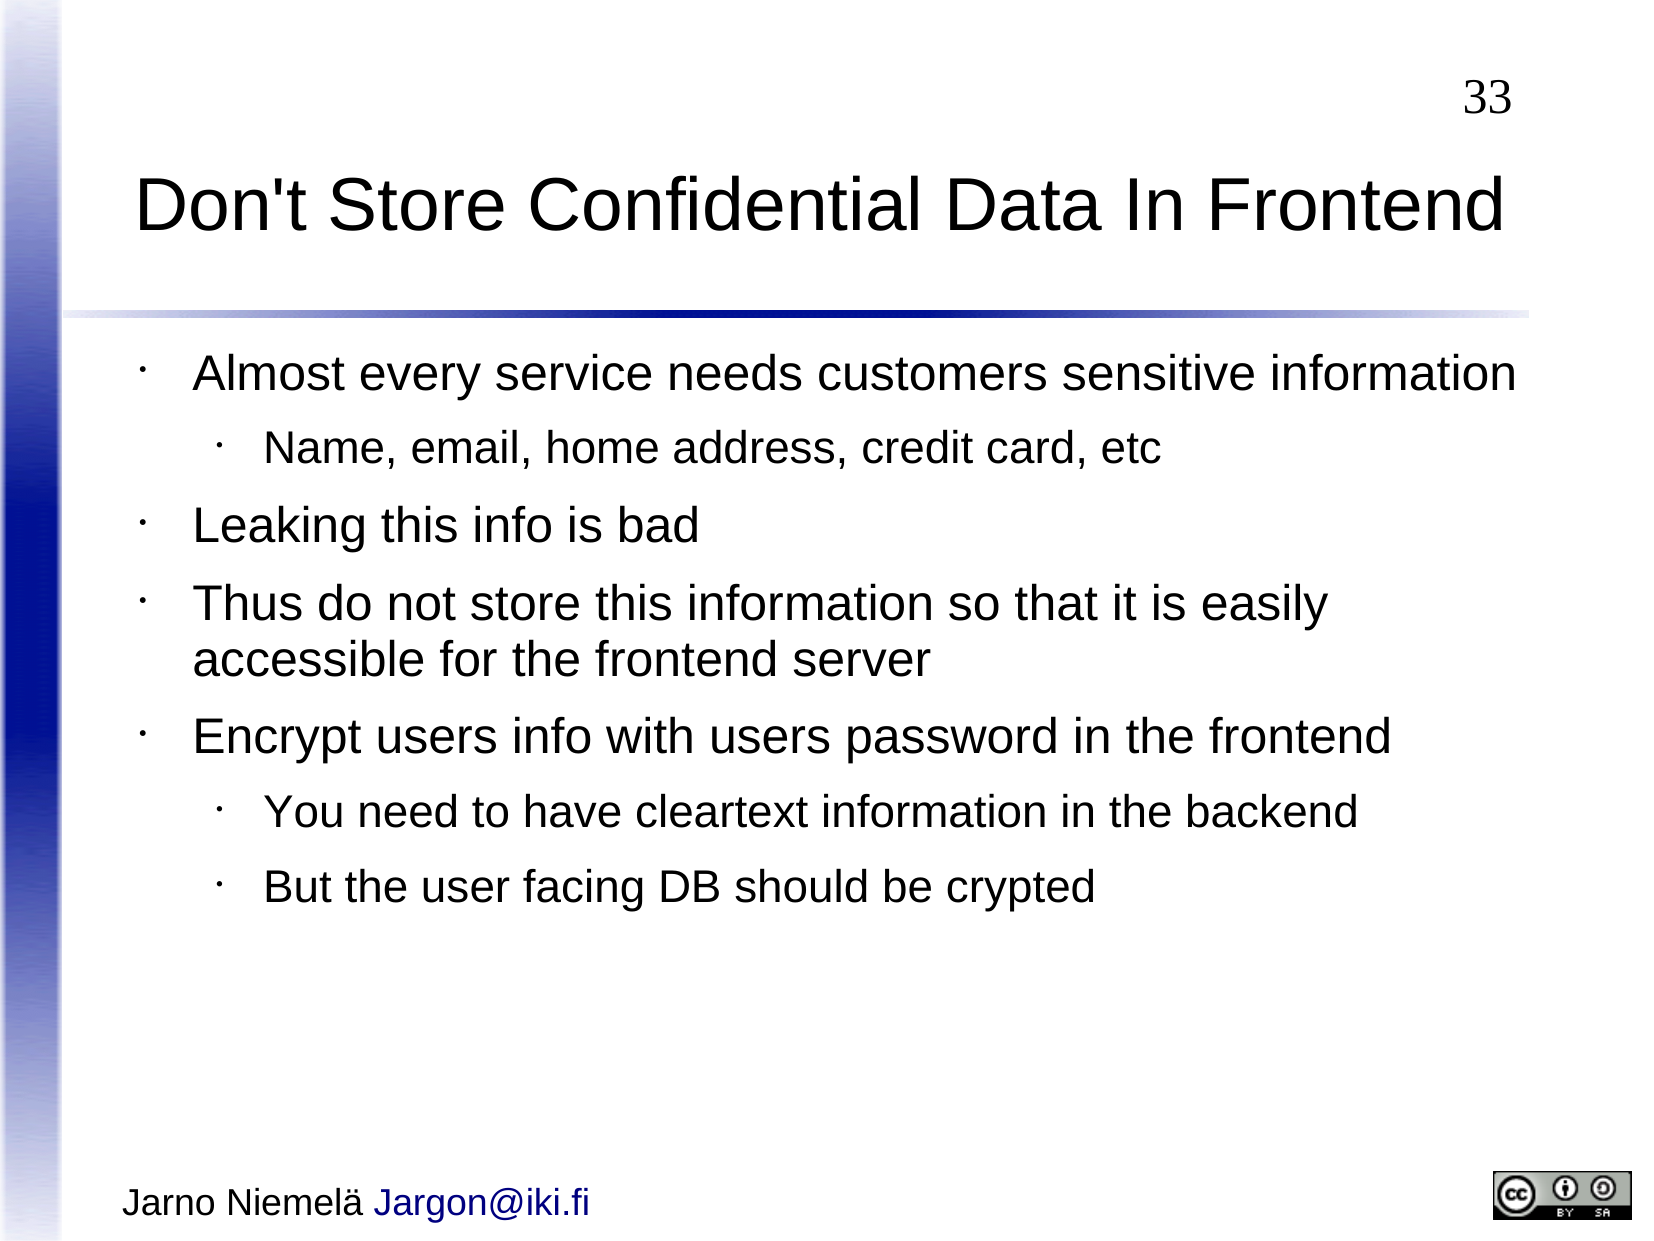

# Don't Store Confidential Data In Frontend
Almost every service needs customers sensitive information
Name, email, home address, credit card, etc
Leaking this info is bad
Thus do not store this information so that it is easily accessible for the frontend server
Encrypt users info with users password in the frontend
You need to have cleartext information in the backend
But the user facing DB should be crypted